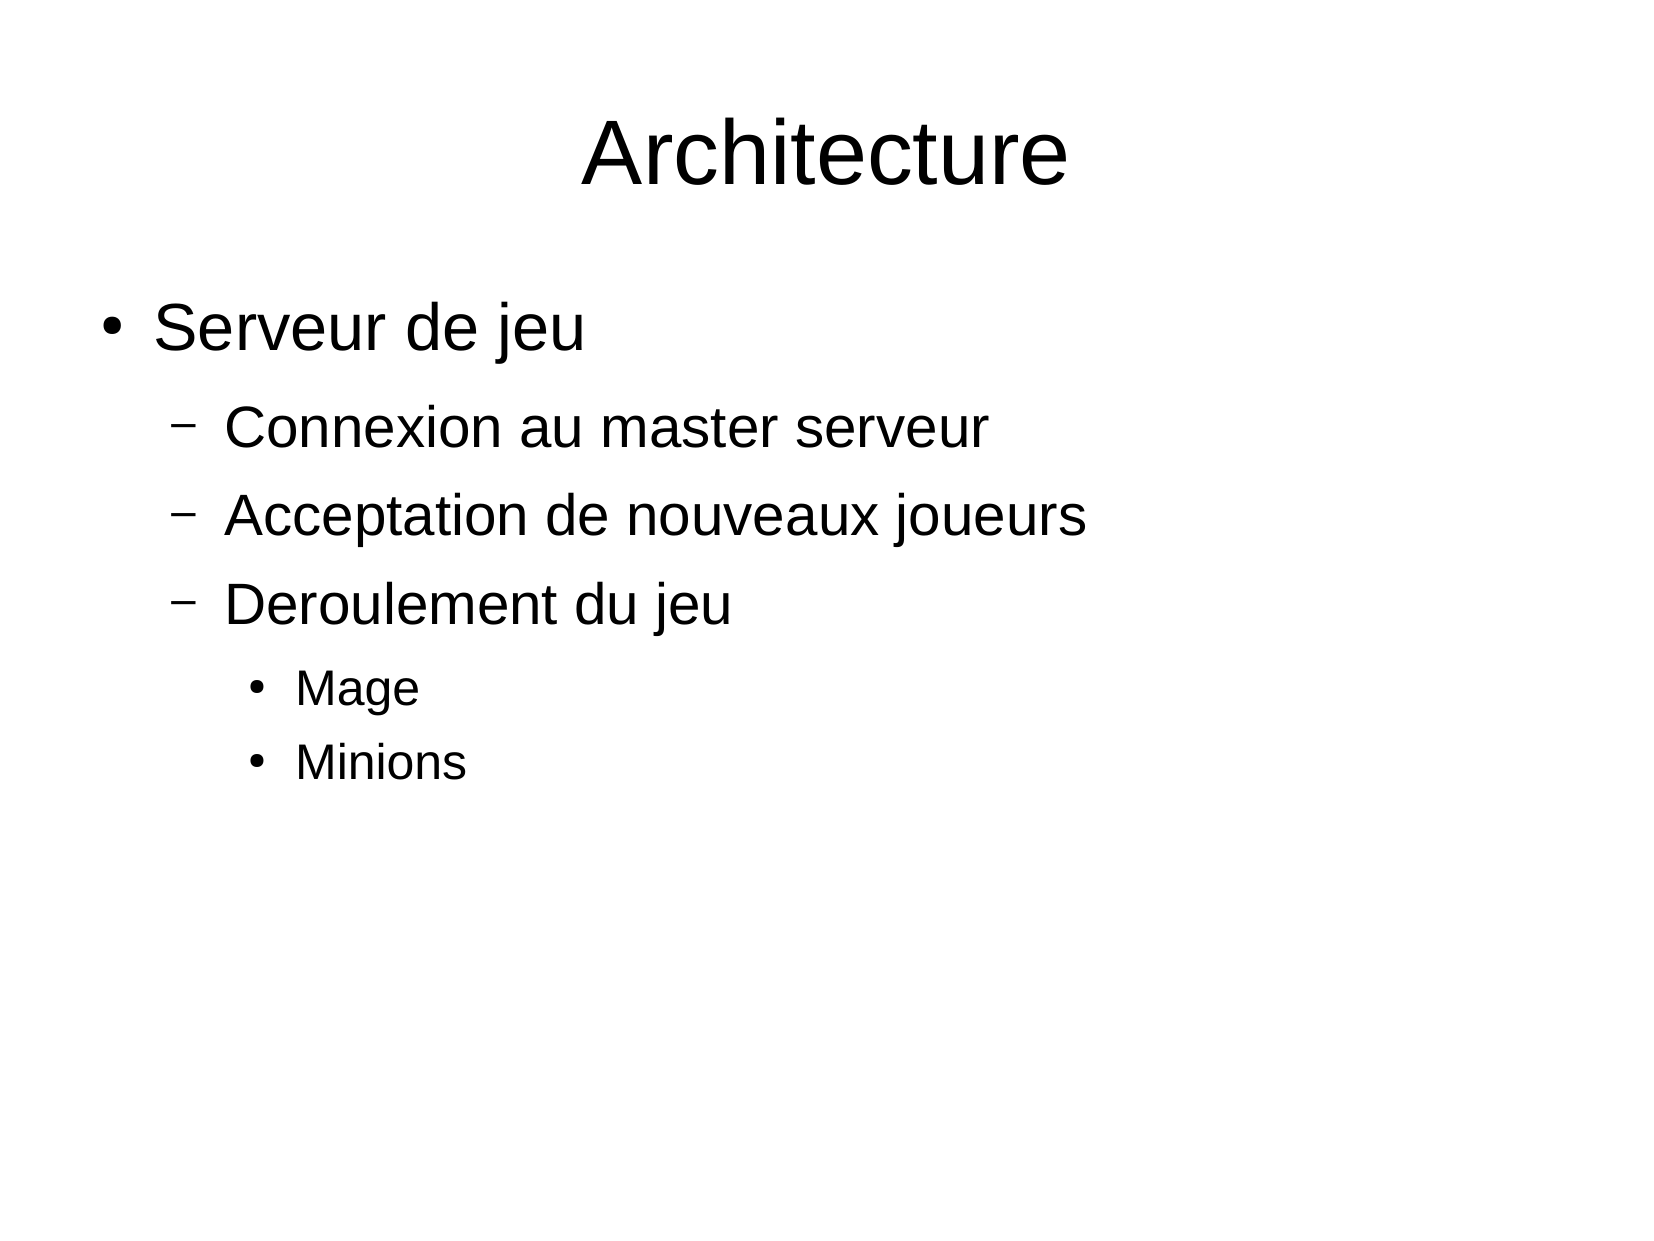

# Architecture
Serveur de jeu
Connexion au master serveur
Acceptation de nouveaux joueurs
Deroulement du jeu
Mage
Minions